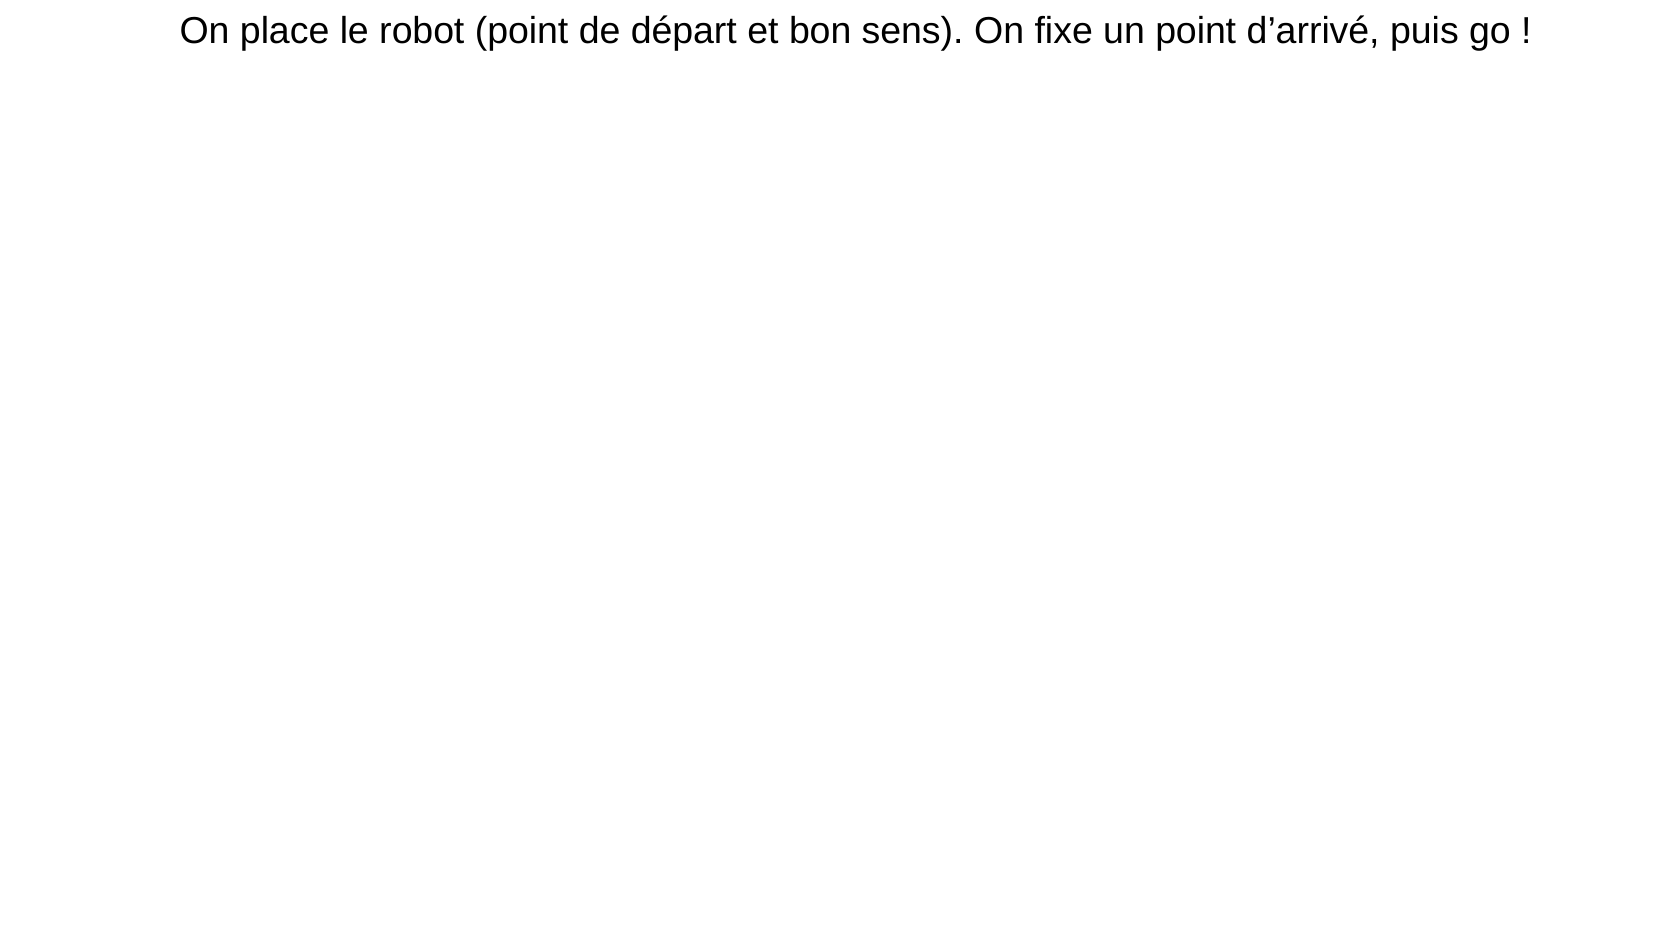

On place le robot (point de départ et bon sens). On fixe un point d’arrivé, puis go !